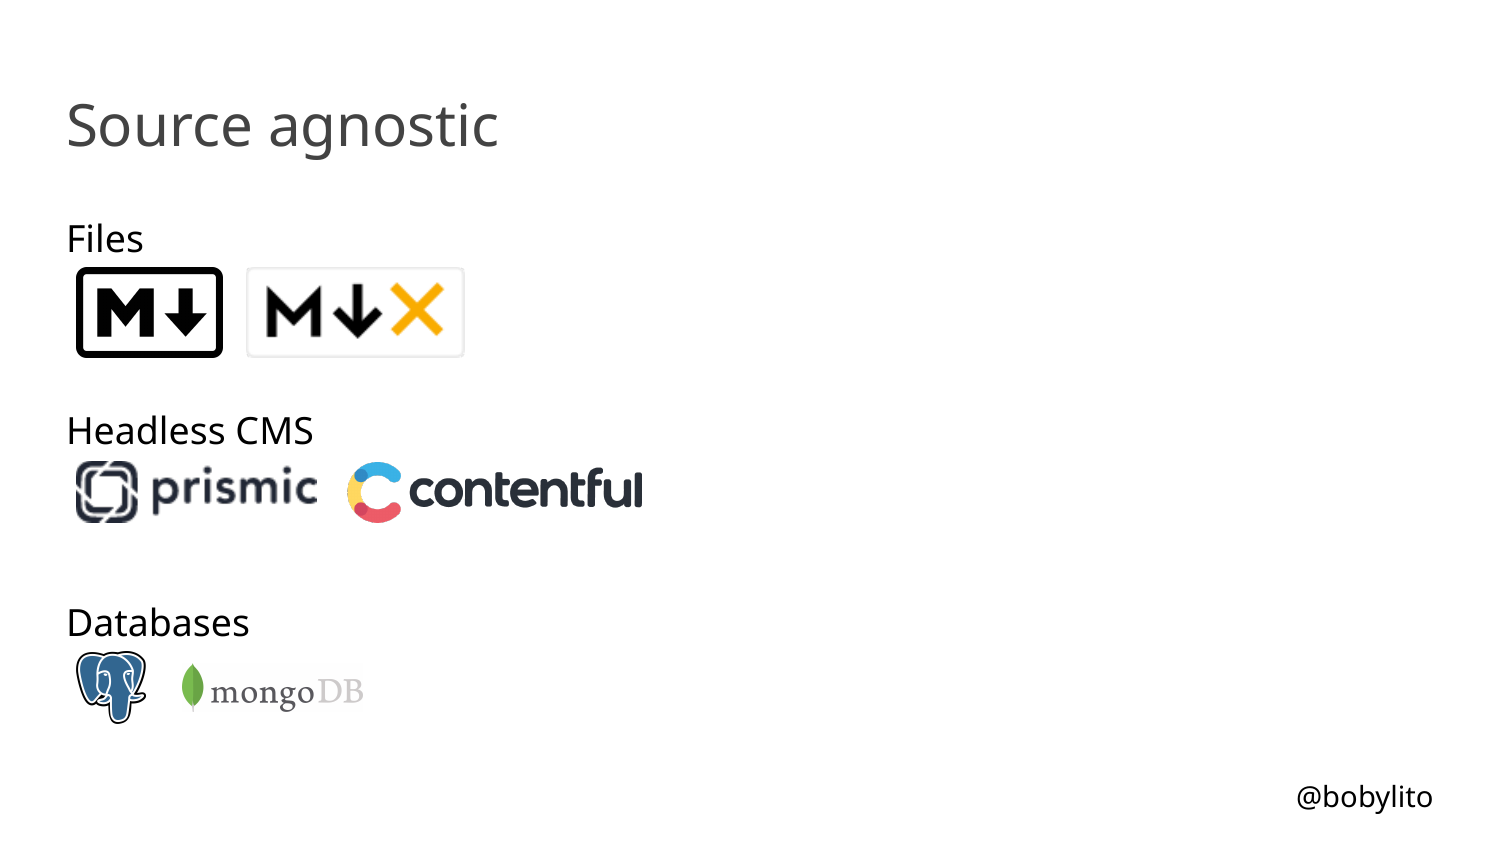

# Source agnostic
Files
Headless CMS
Databases